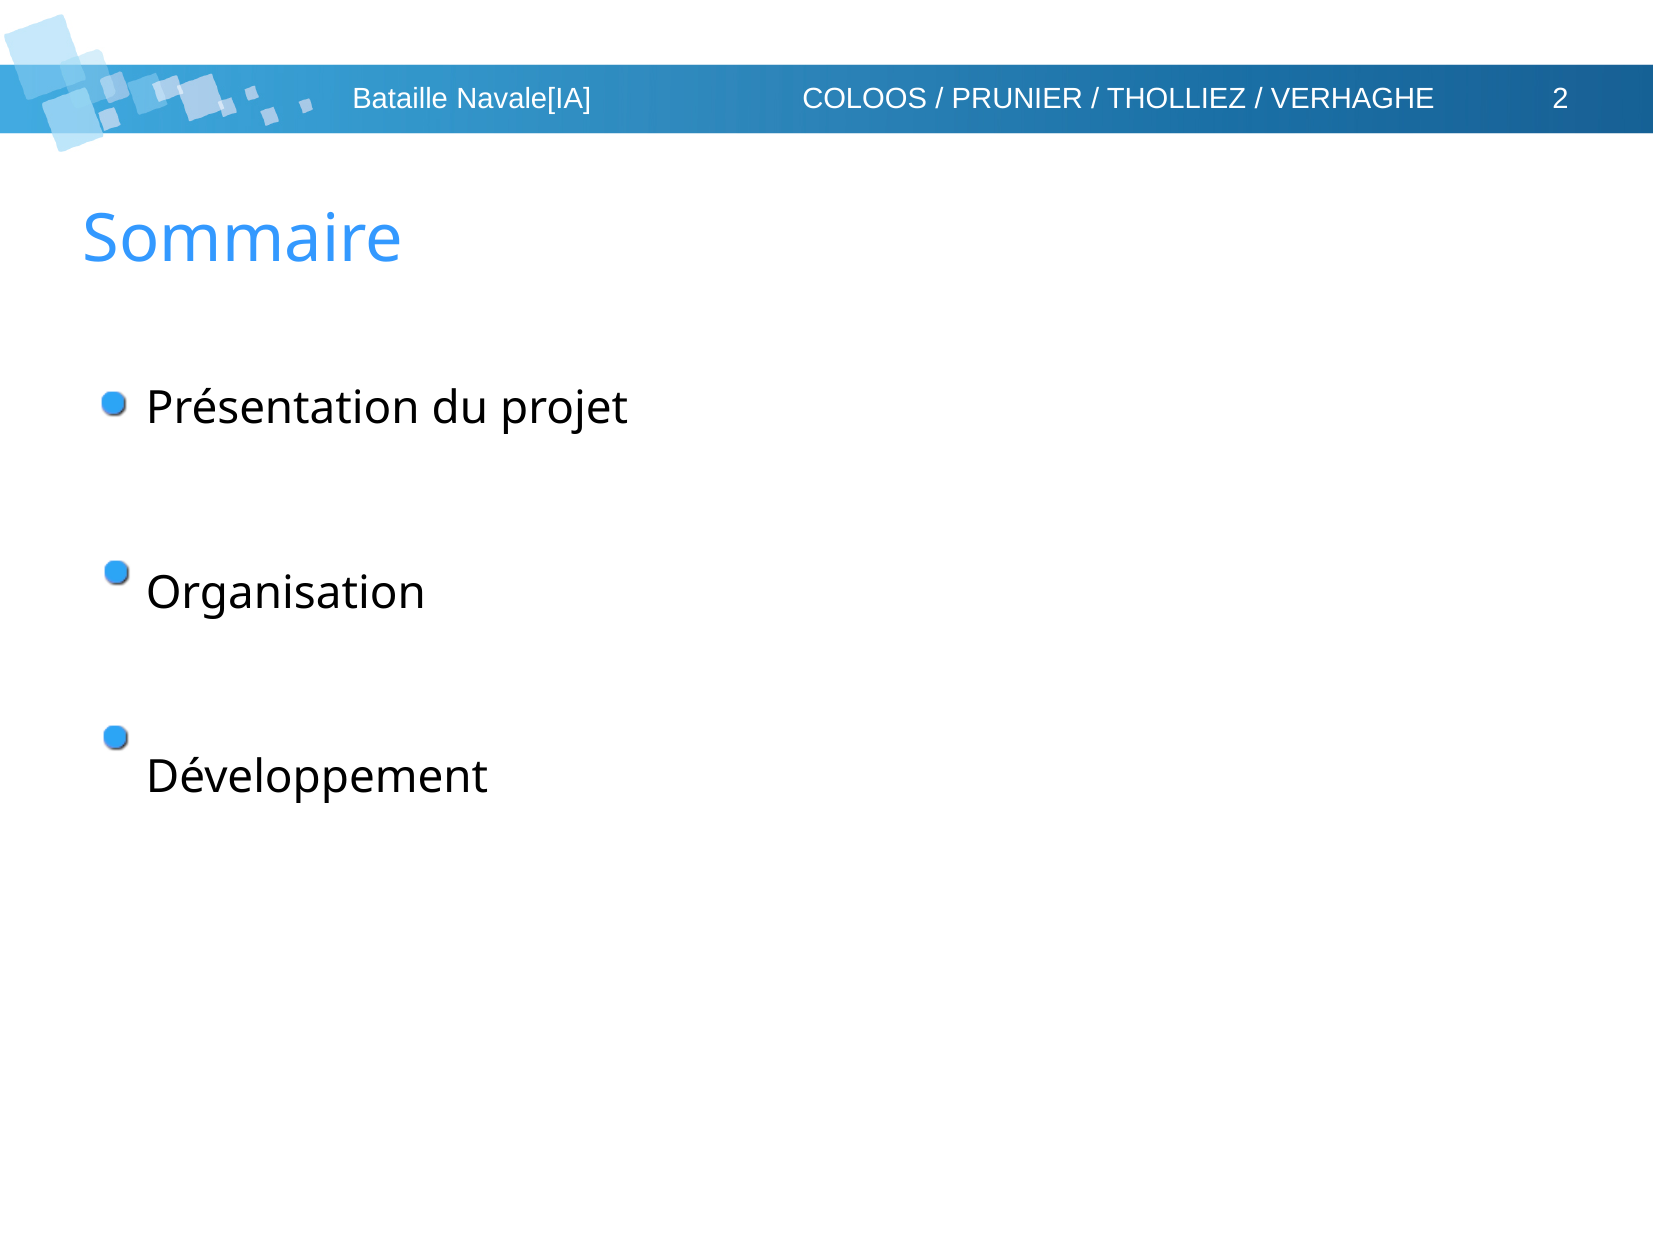

Bataille Navale[IA]			COLOOS / PRUNIER / THOLLIEZ / VERHAGHE 		2
# Sommaire
Présentation du projet
Organisation
Développement